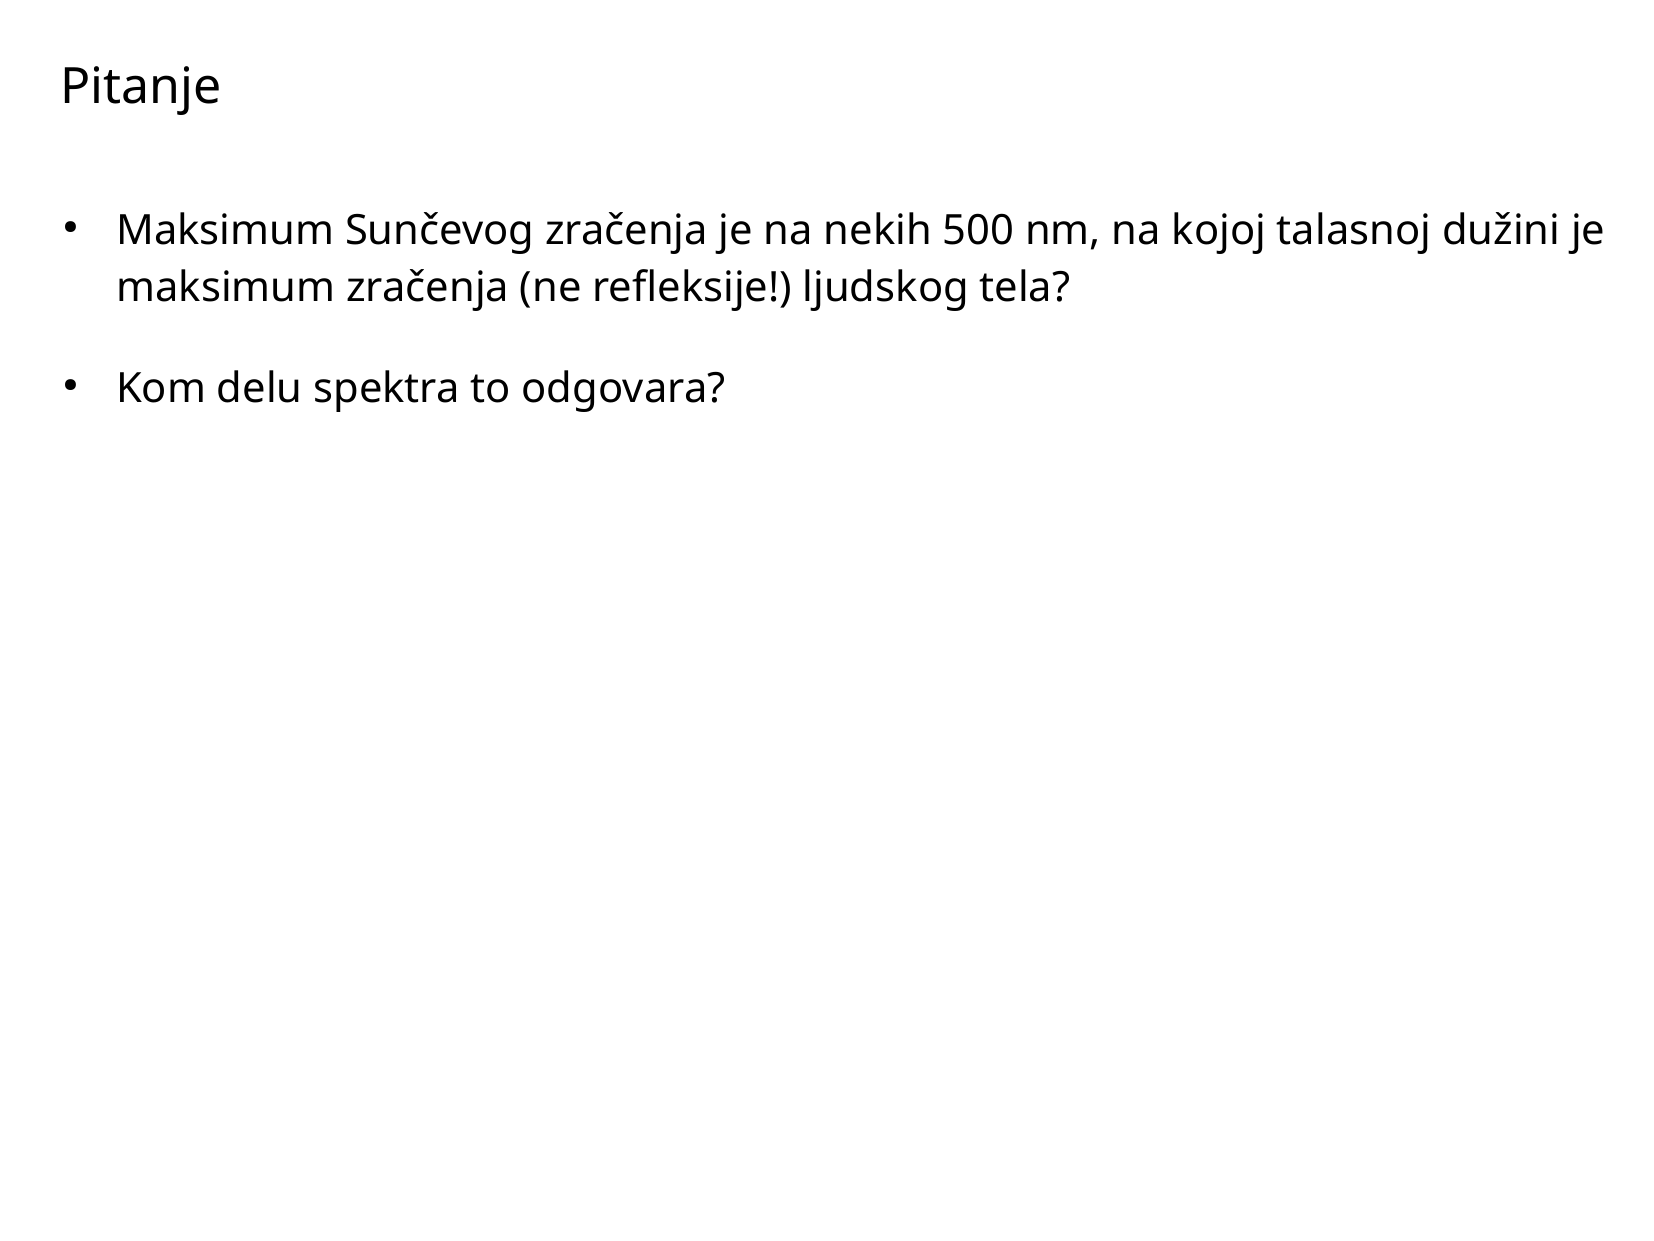

# Pitanje
Maksimum Sunčevog zračenja je na nekih 500 nm, na kojoj talasnoj dužini je maksimum zračenja (ne refleksije!) ljudskog tela?
Kom delu spektra to odgovara?